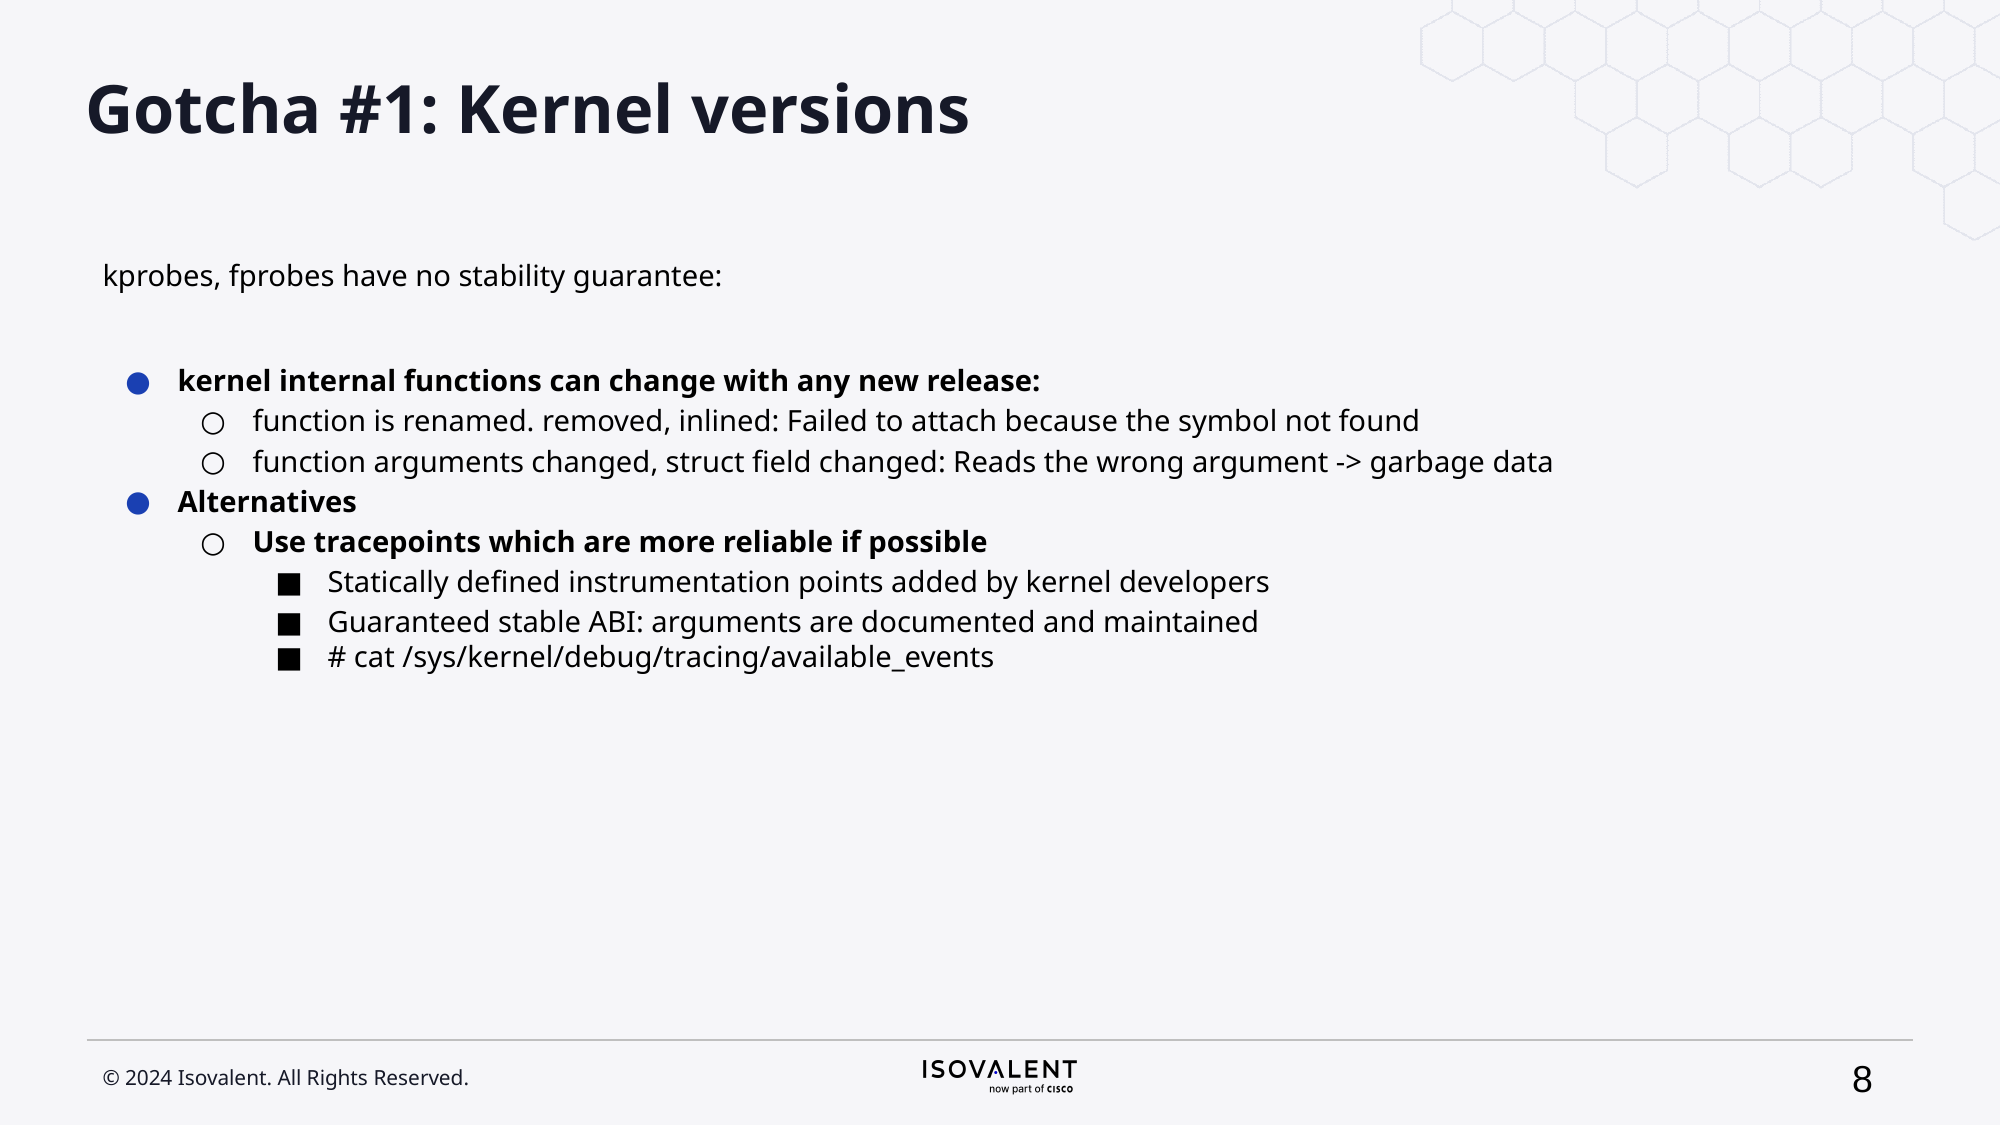

# Gotcha #1: Kernel versions
kprobes, fprobes have no stability guarantee:
kernel internal functions can change with any new release:
function is renamed. removed, inlined: Failed to attach because the symbol not found
function arguments changed, struct field changed: Reads the wrong argument -> garbage data
Alternatives
Use tracepoints which are more reliable if possible
Statically defined instrumentation points added by kernel developers
Guaranteed stable ABI: arguments are documented and maintained
# cat /sys/kernel/debug/tracing/available_events